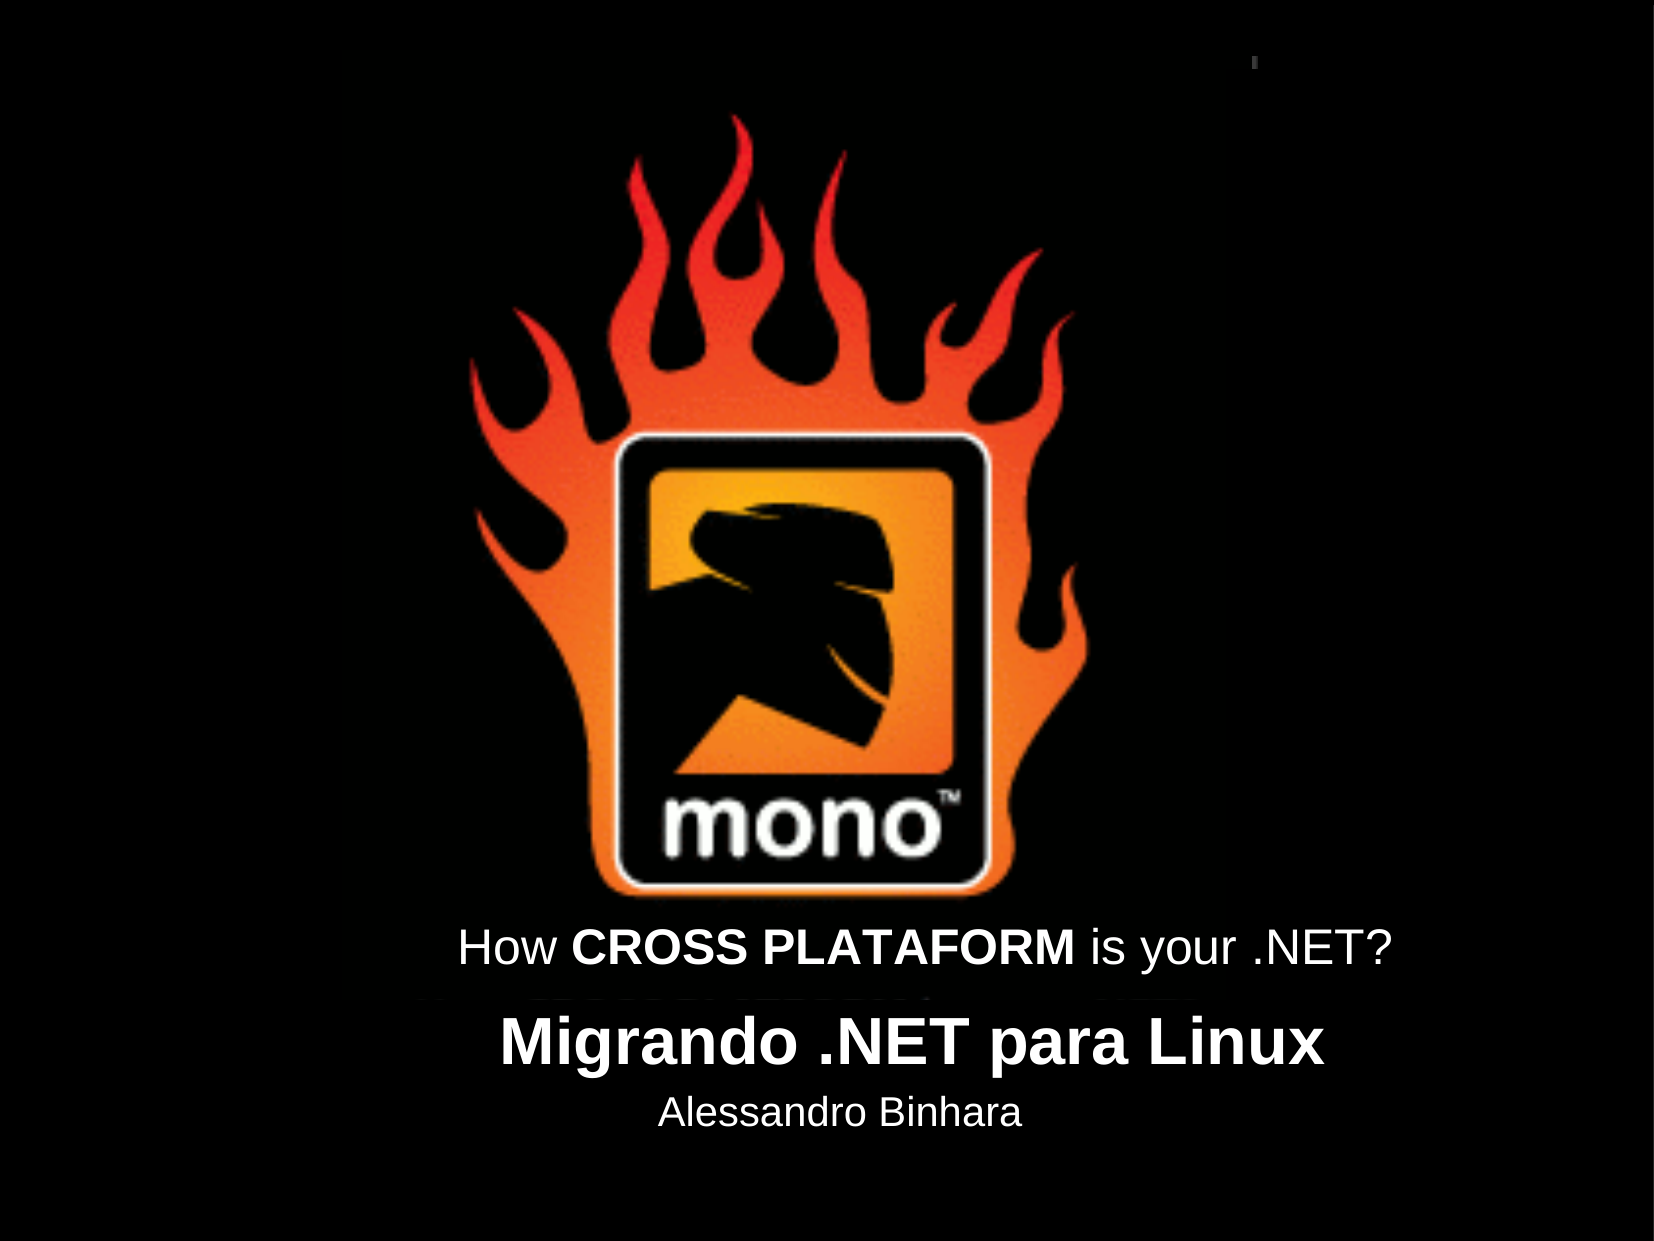

How CROSS PLATAFORM is your .NET?
Migrando .NET para Linux
Alessandro Binhara